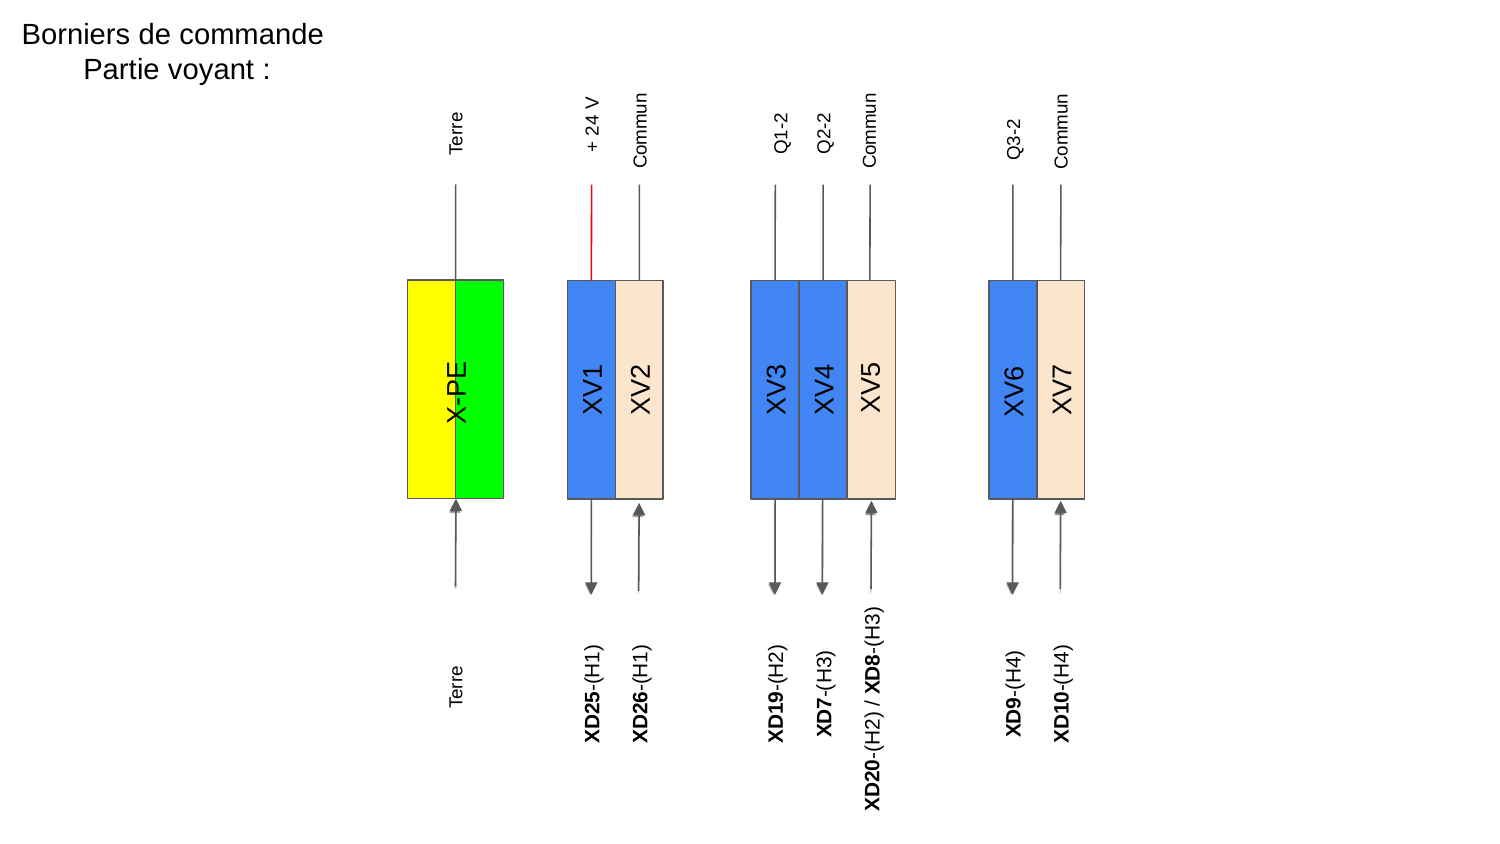

Borniers de commande
Partie voyant :
+ 24 V
Commun
Commun
Commun
Q2-2
Q1-2
Terre
Q3-2
XV5
XV1
XV2
XV3
XV4
XV7
XV6
X-PE
Terre
XD26-(H1)
XD19-(H2)
XD9-(H4)
XD10-(H4)
XD25-(H1)
XD7-(H3)
XD20-(H2) / XD8-(H3)